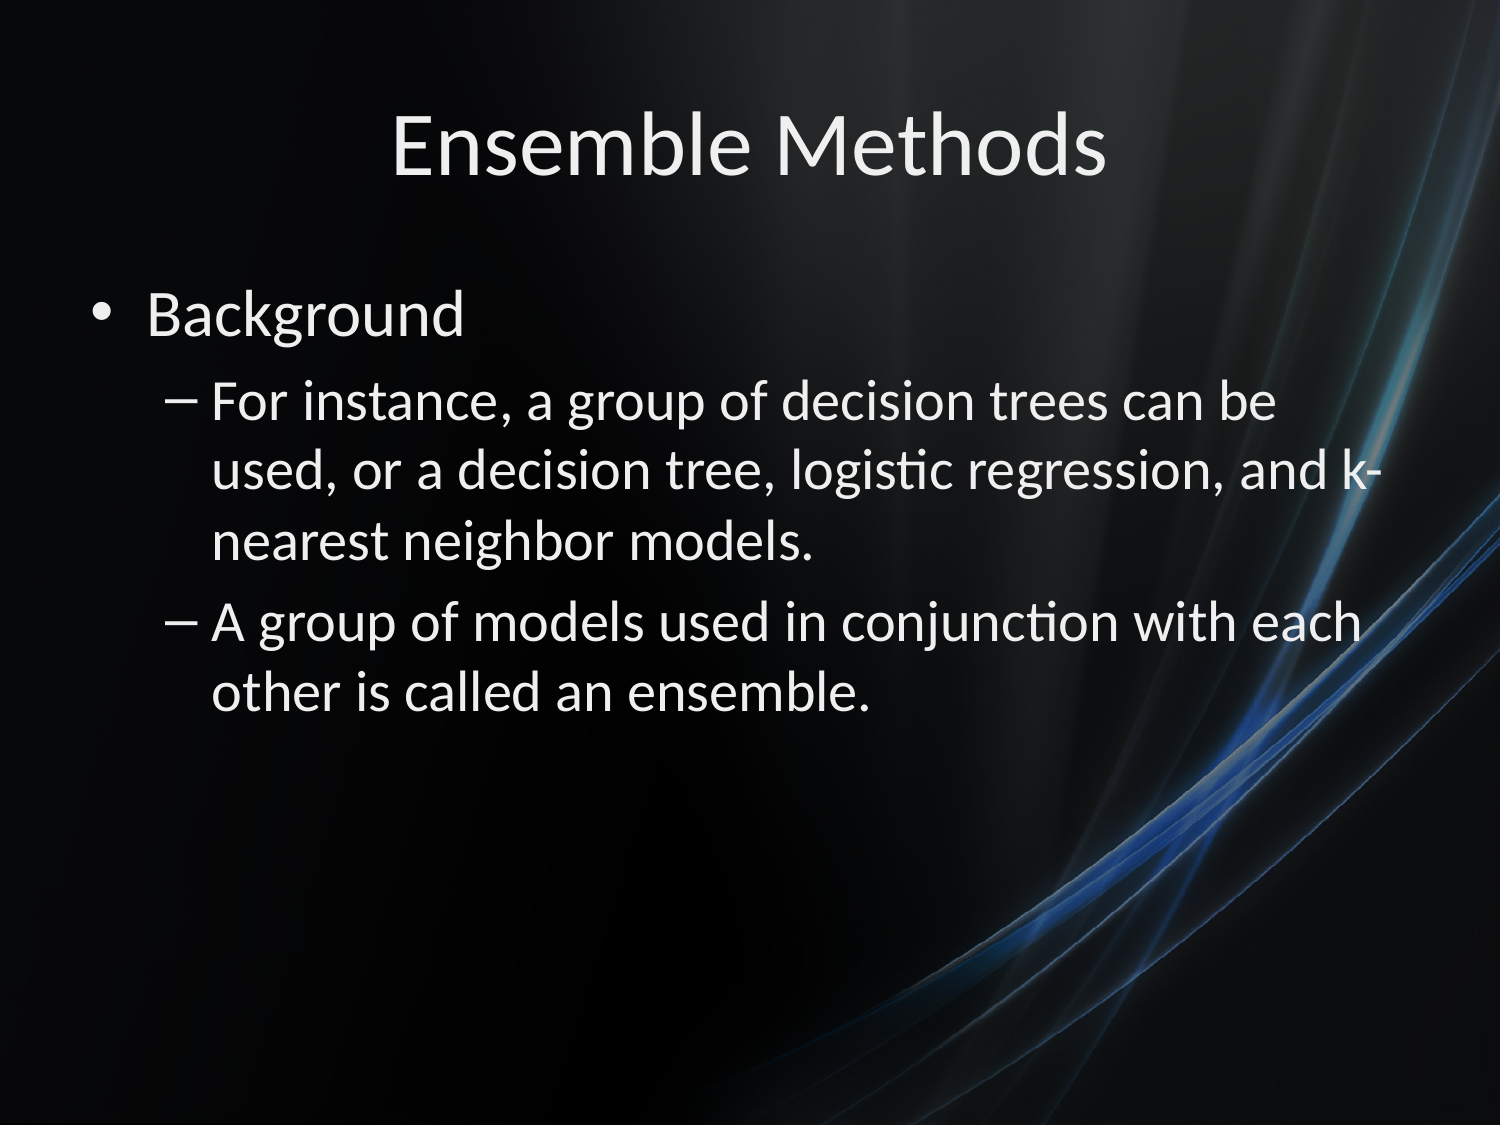

# Ensemble Methods
Background
For instance, a group of decision trees can be used, or a decision tree, logistic regression, and k-nearest neighbor models.
A group of models used in conjunction with each other is called an ensemble.